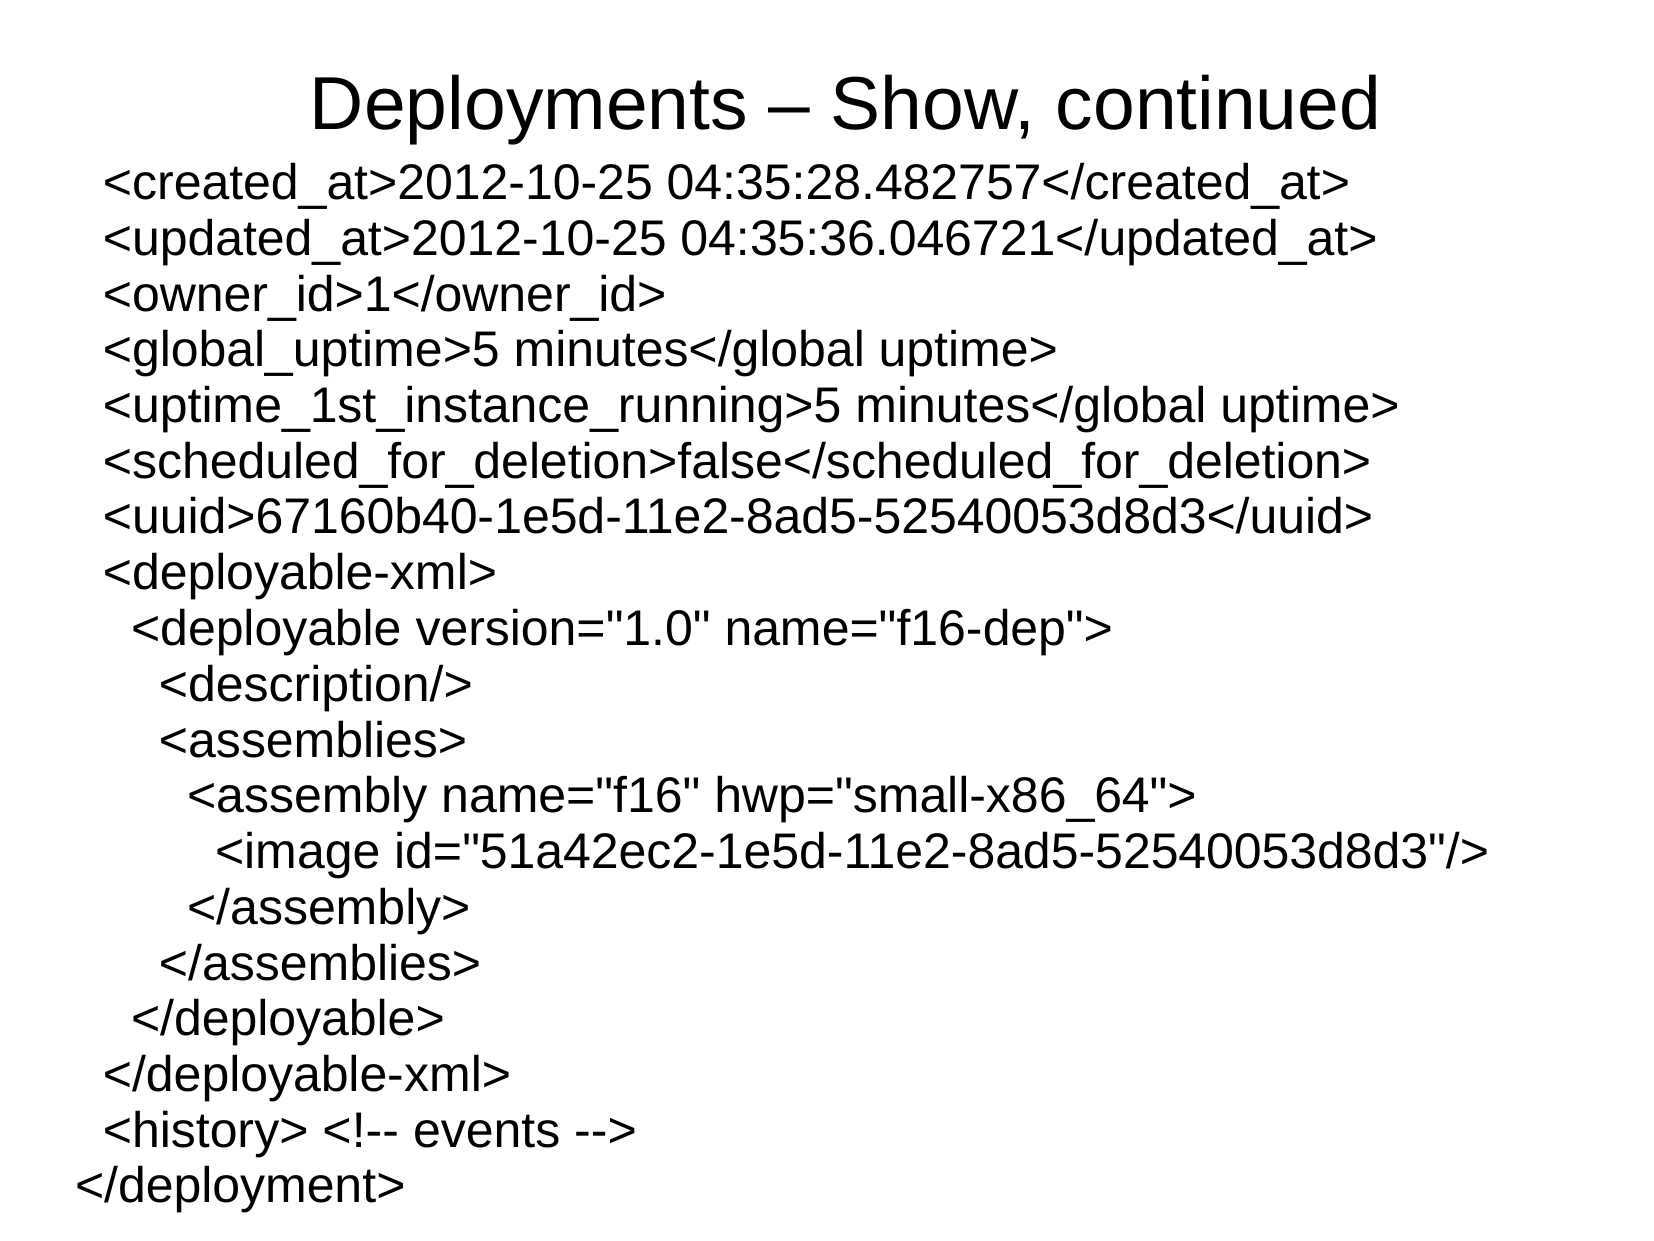

# Deployments – Show, continued
 <created_at>2012-10-25 04:35:28.482757</created_at>
 <updated_at>2012-10-25 04:35:36.046721</updated_at>
 <owner_id>1</owner_id>
 <global_uptime>5 minutes</global uptime>
 <uptime_1st_instance_running>5 minutes</global uptime>
 <scheduled_for_deletion>false</scheduled_for_deletion>
 <uuid>67160b40-1e5d-11e2-8ad5-52540053d8d3</uuid>
 <deployable-xml>
 <deployable version="1.0" name="f16-dep">
 <description/>
 <assemblies>
 <assembly name="f16" hwp="small-x86_64">
 <image id="51a42ec2-1e5d-11e2-8ad5-52540053d8d3"/>
 </assembly>
 </assemblies>
 </deployable>
 </deployable-xml>
 <history> <!-- events -->
</deployment>